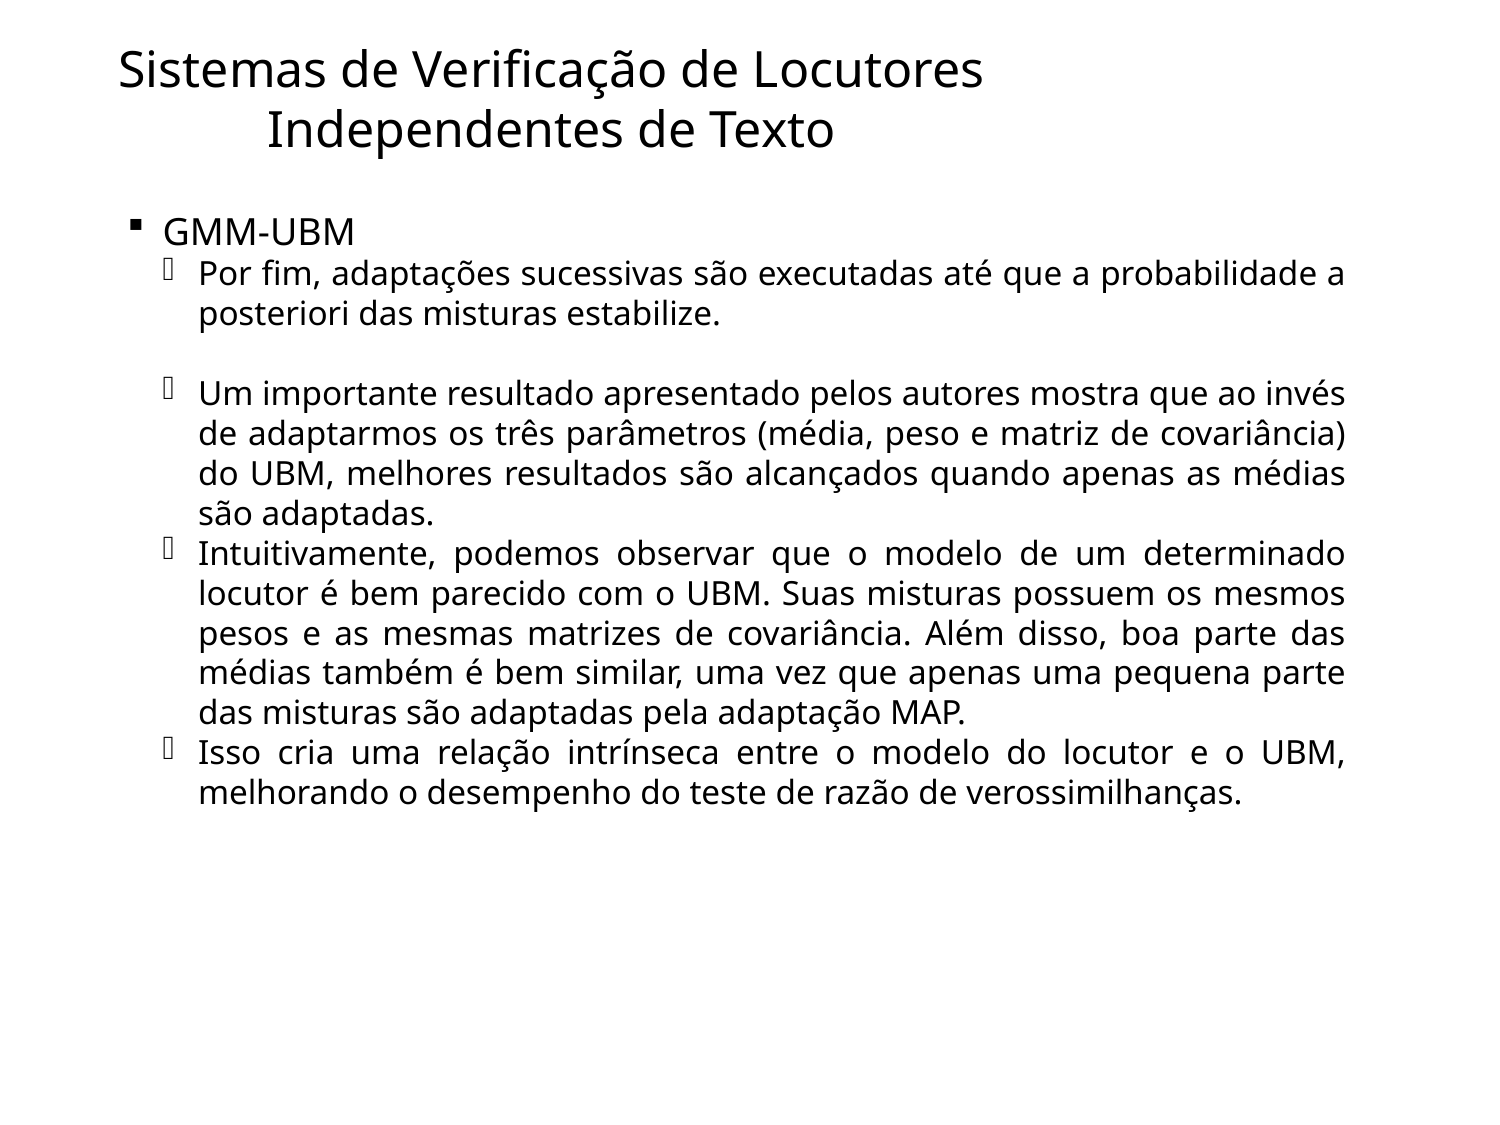

Sistemas de Verificação de Locutores Independentes de Texto
GMM-UBM
Por fim, adaptações sucessivas são executadas até que a probabilidade a posteriori das misturas estabilize.
Um importante resultado apresentado pelos autores mostra que ao invés de adaptarmos os três parâmetros (média, peso e matriz de covariância) do UBM, melhores resultados são alcançados quando apenas as médias são adaptadas.
Intuitivamente, podemos observar que o modelo de um determinado locutor é bem parecido com o UBM. Suas misturas possuem os mesmos pesos e as mesmas matrizes de covariância. Além disso, boa parte das médias também é bem similar, uma vez que apenas uma pequena parte das misturas são adaptadas pela adaptação MAP.
Isso cria uma relação intrínseca entre o modelo do locutor e o UBM, melhorando o desempenho do teste de razão de verossimilhanças.